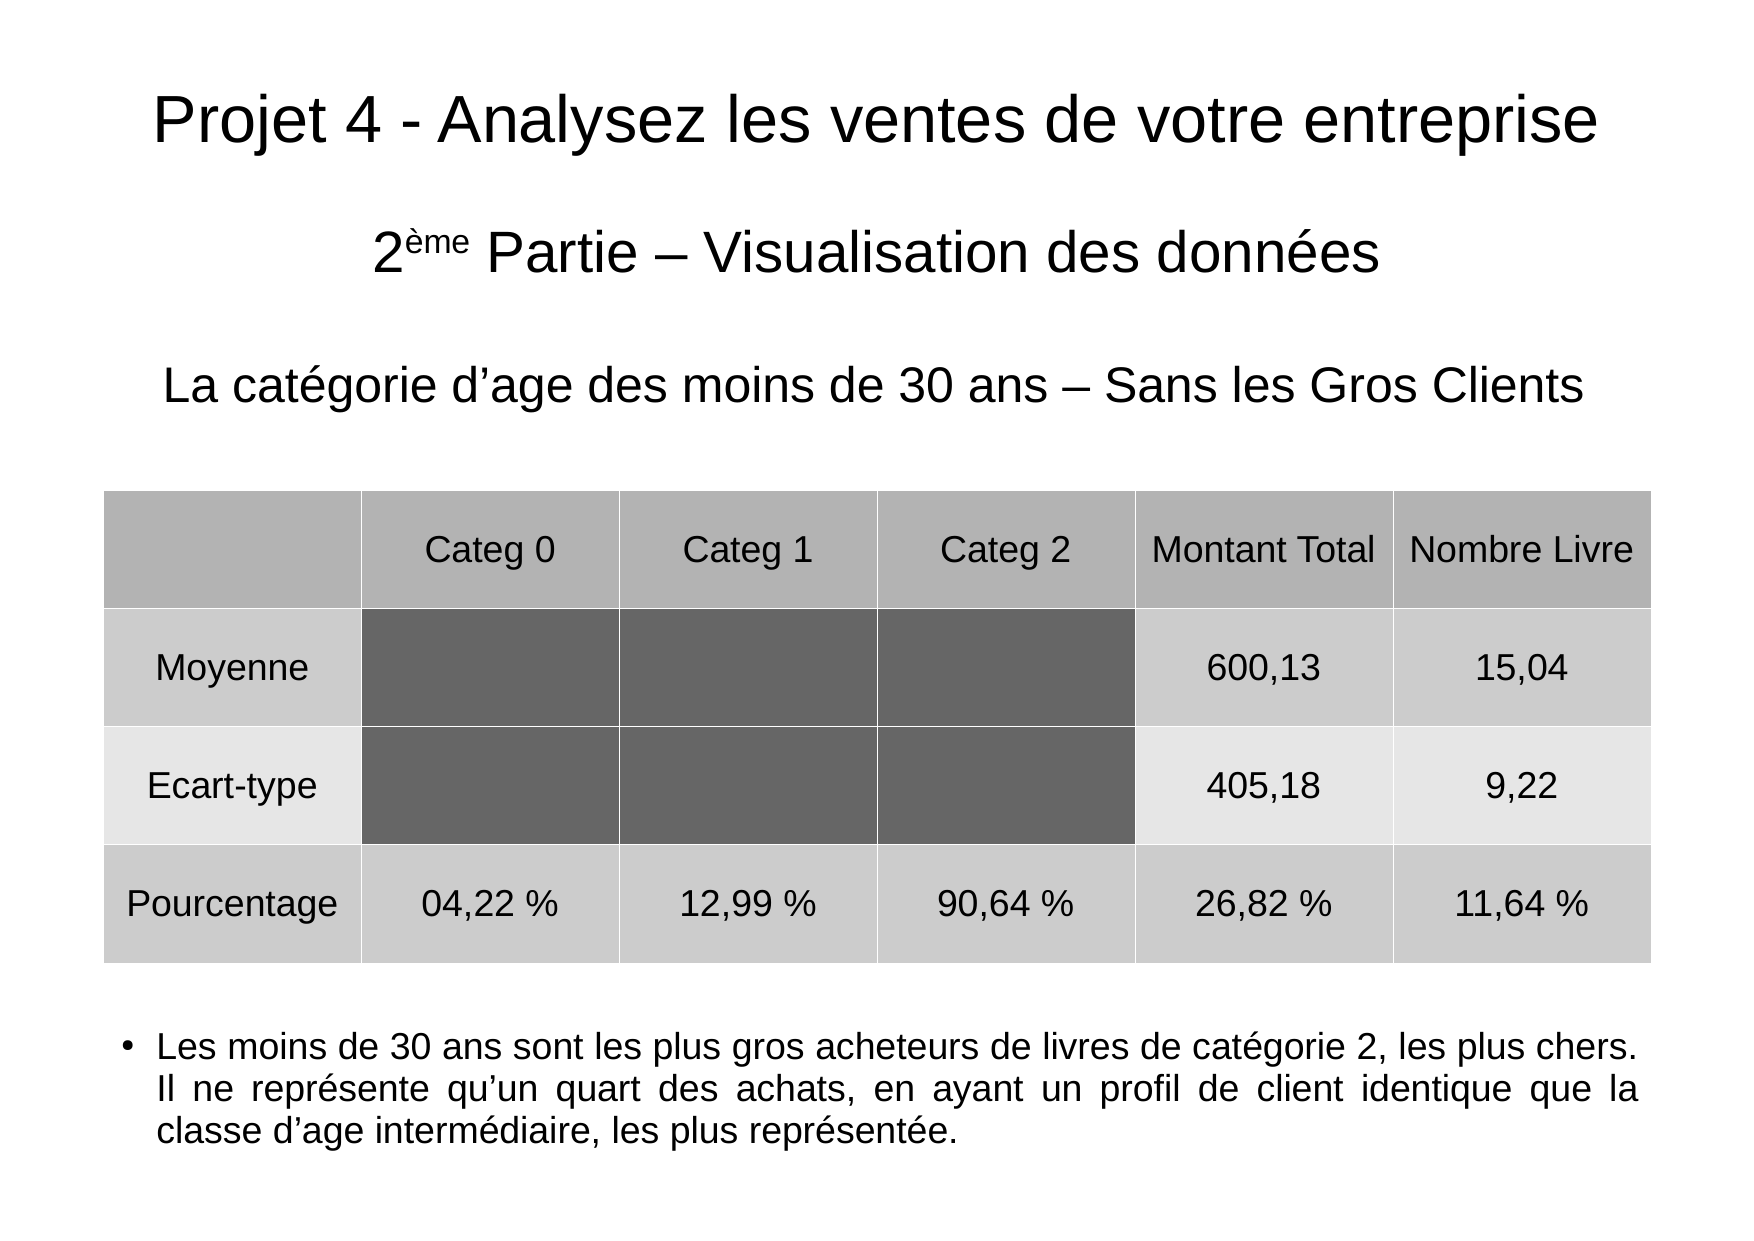

# Projet 4 - Analysez les ventes de votre entreprise
2ème Partie – Visualisation des données
La catégorie d’age des moins de 30 ans – Sans les Gros Clients
| | Categ 0 | Categ 1 | Categ 2 | Montant Total | Nombre Livre |
| --- | --- | --- | --- | --- | --- |
| Moyenne | | | | 600,13 | 15,04 |
| Ecart-type | | | | 405,18 | 9,22 |
| Pourcentage | 04,22 % | 12,99 % | 90,64 % | 26,82 % | 11,64 % |
Les moins de 30 ans sont les plus gros acheteurs de livres de catégorie 2, les plus chers. Il ne représente qu’un quart des achats, en ayant un profil de client identique que la classe d’age intermédiaire, les plus représentée.